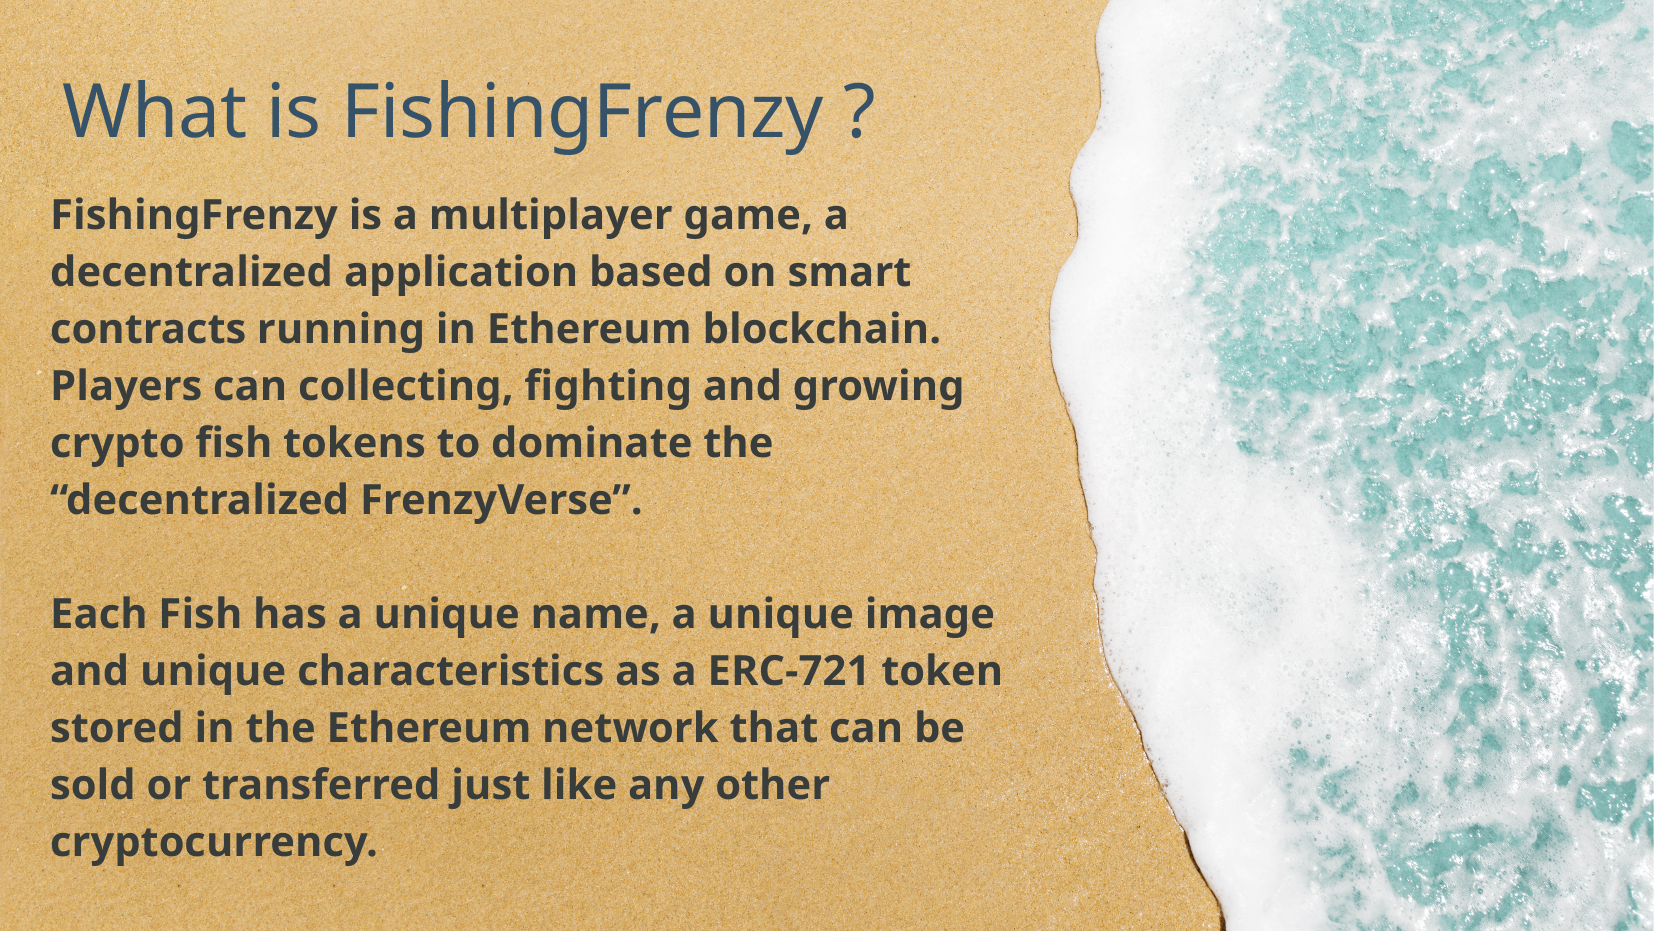

What is FishingFrenzy ?
FishingFrenzy is a multiplayer game, a decentralized application based on smart contracts running in Ethereum blockchain.
Players can collecting, fighting and growing crypto fish tokens to dominate the “decentralized FrenzyVerse”.
Each Fish has a unique name, a unique image and unique characteristics as a ERC-721 token stored in the Ethereum network that can be sold or transferred just like any other cryptocurrency.